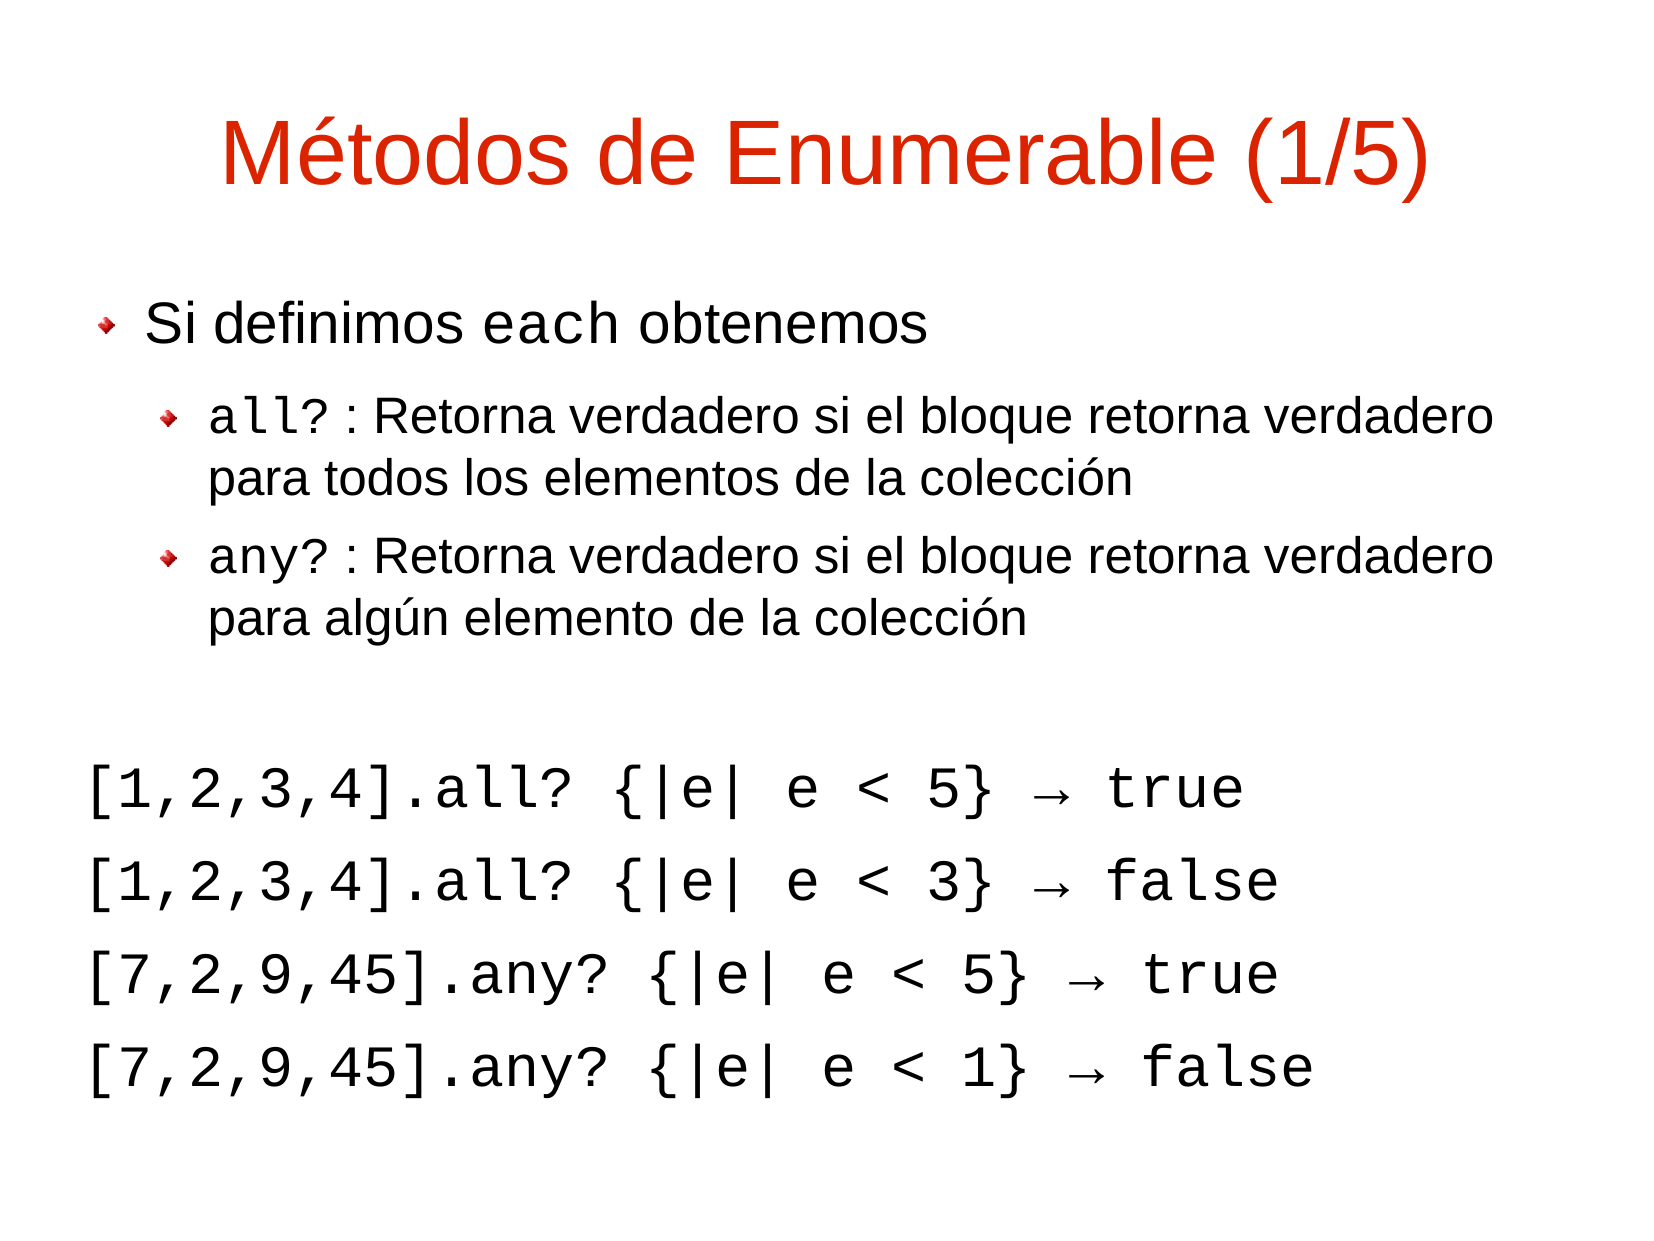

# Métodos de Enumerable (1/5)
Si definimos each obtenemos
all? : Retorna verdadero si el bloque retorna verdadero para todos los elementos de la colección
any? : Retorna verdadero si el bloque retorna verdadero para algún elemento de la colección
[1,2,3,4].all? {|e| e < 5} → true
[1,2,3,4].all? {|e| e < 3} → false
[7,2,9,45].any? {|e| e < 5} → true
[7,2,9,45].any? {|e| e < 1} → false